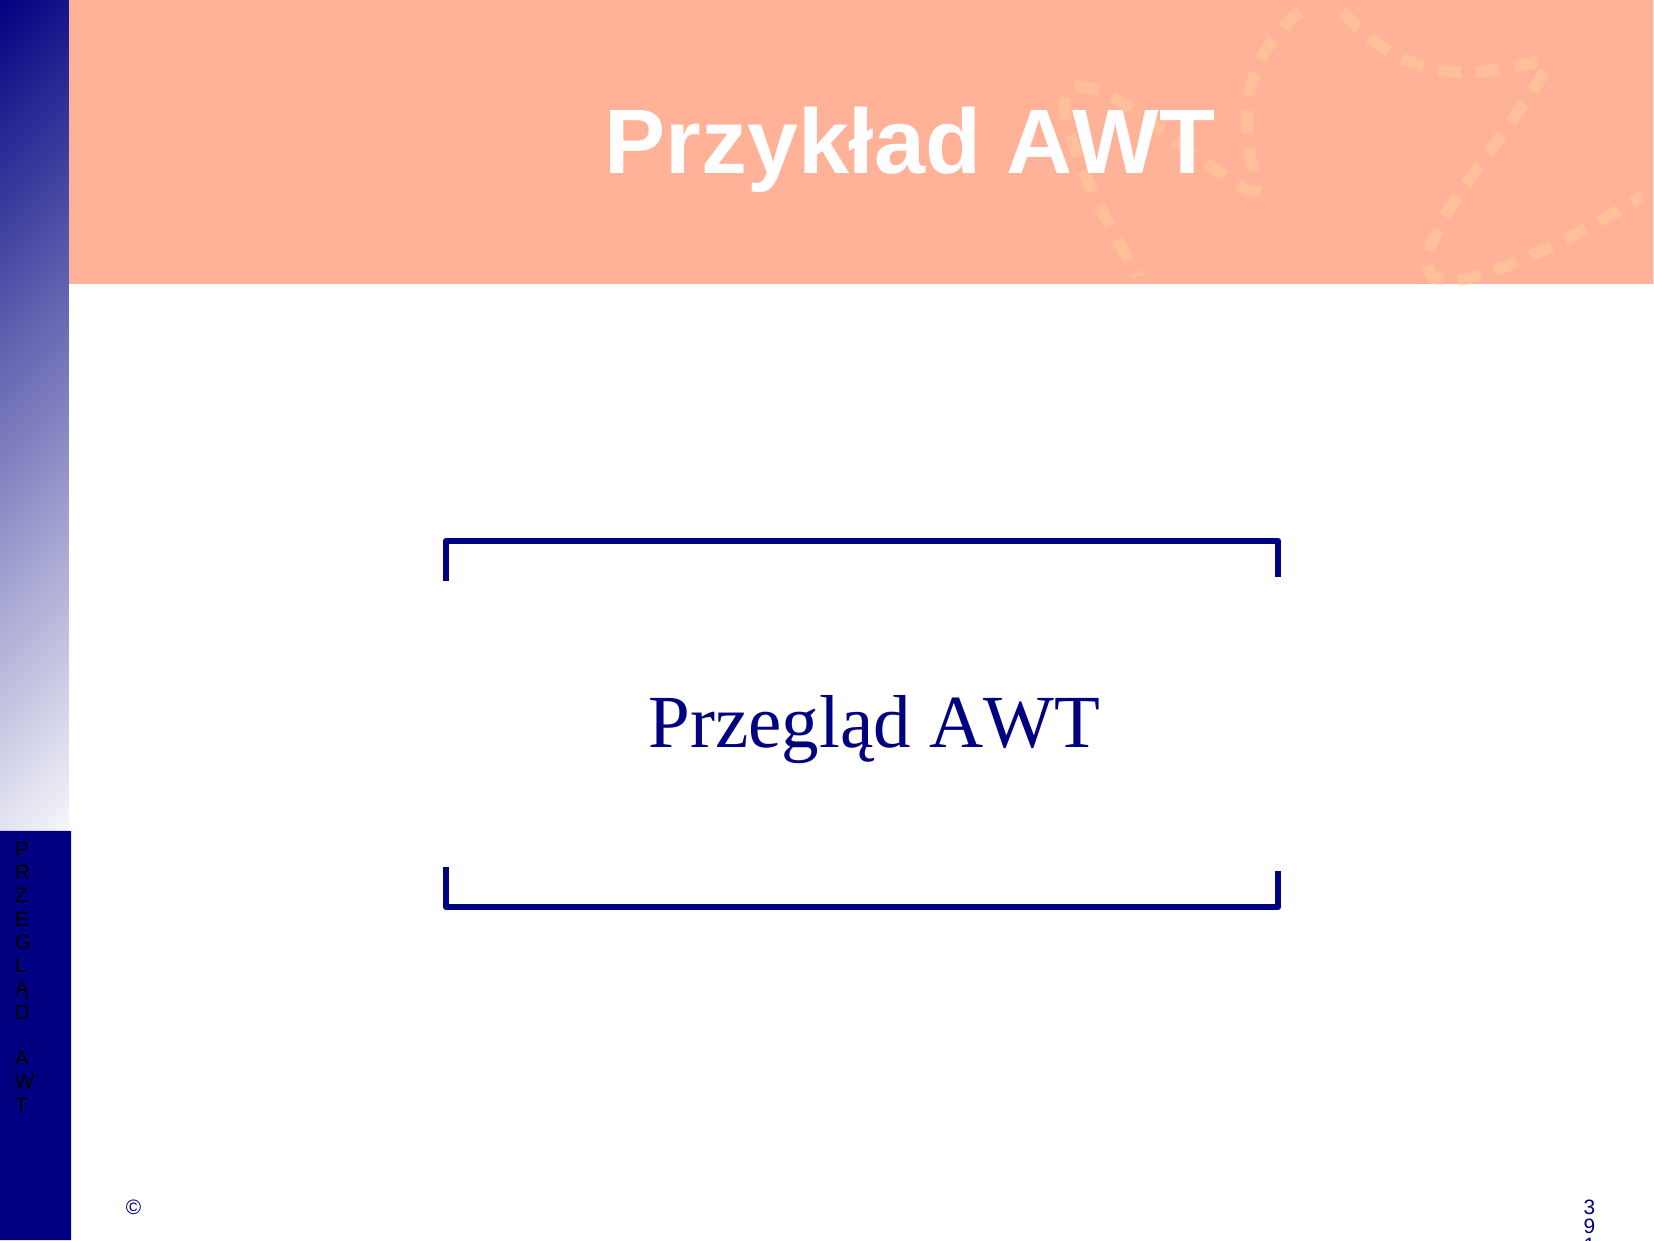

# Przykład AWT
Przegląd AWT
P
R
Z
E
G
L
Ą
D
A
W
T